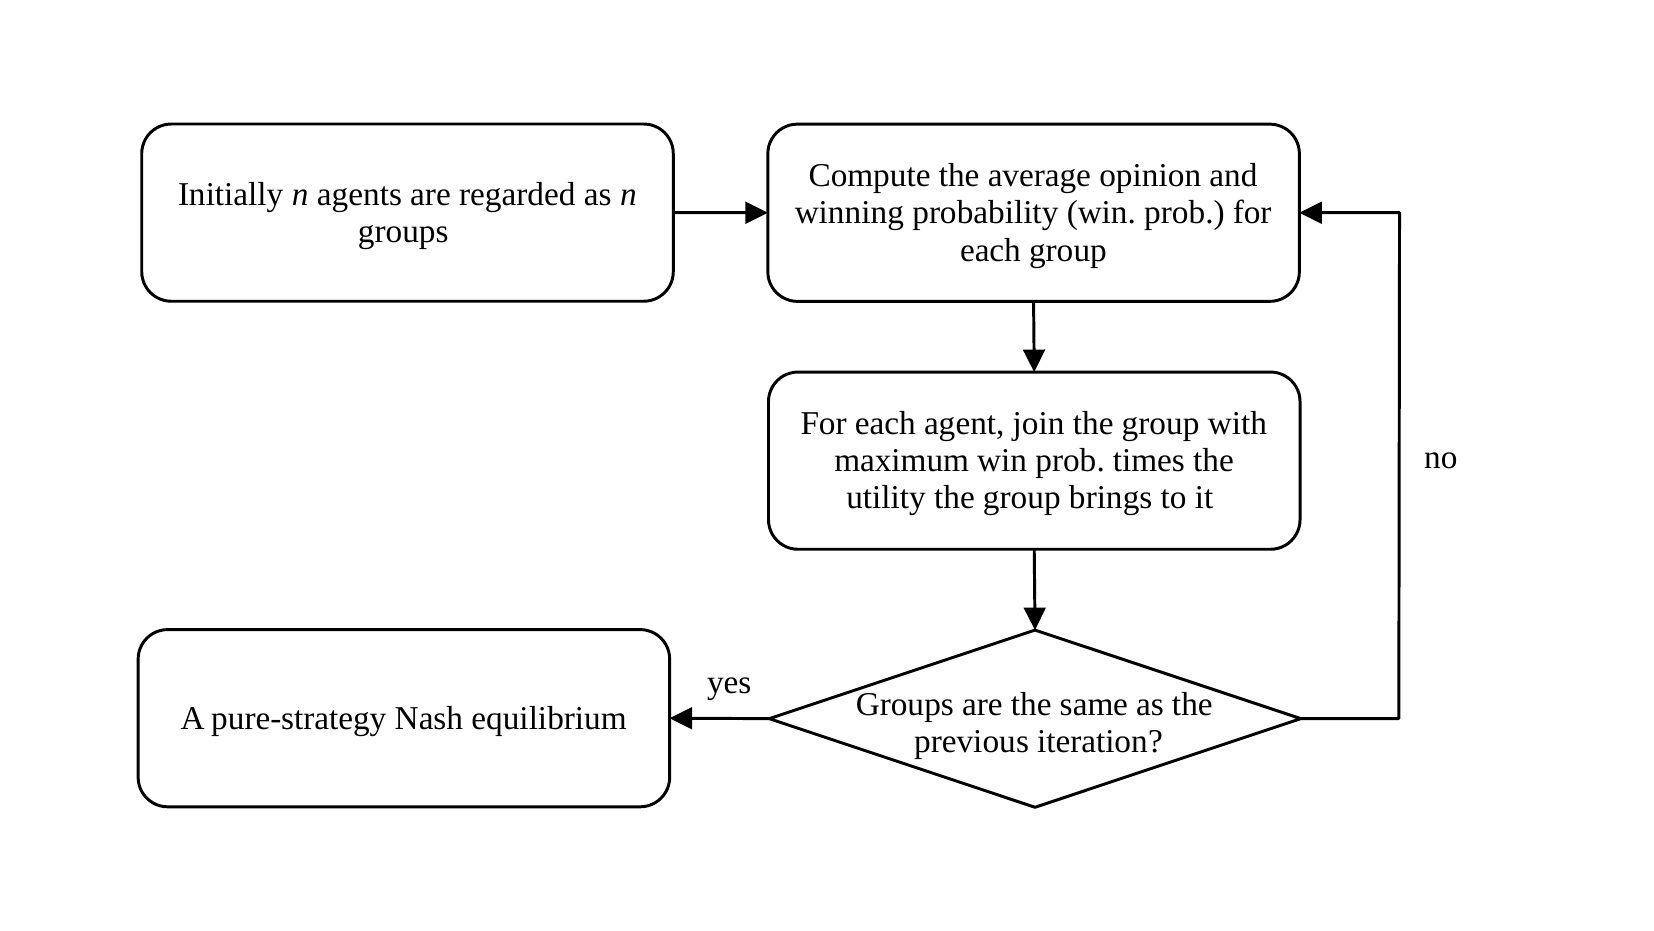

Initially n agents are regarded as n groups
Compute the average opinion and winning probability (win. prob.) for each group
For each agent, join the group with maximum win prob. times the utility the group brings to it
no
A pure-strategy Nash equilibrium
Groups are the same as the
previous iteration?
yes